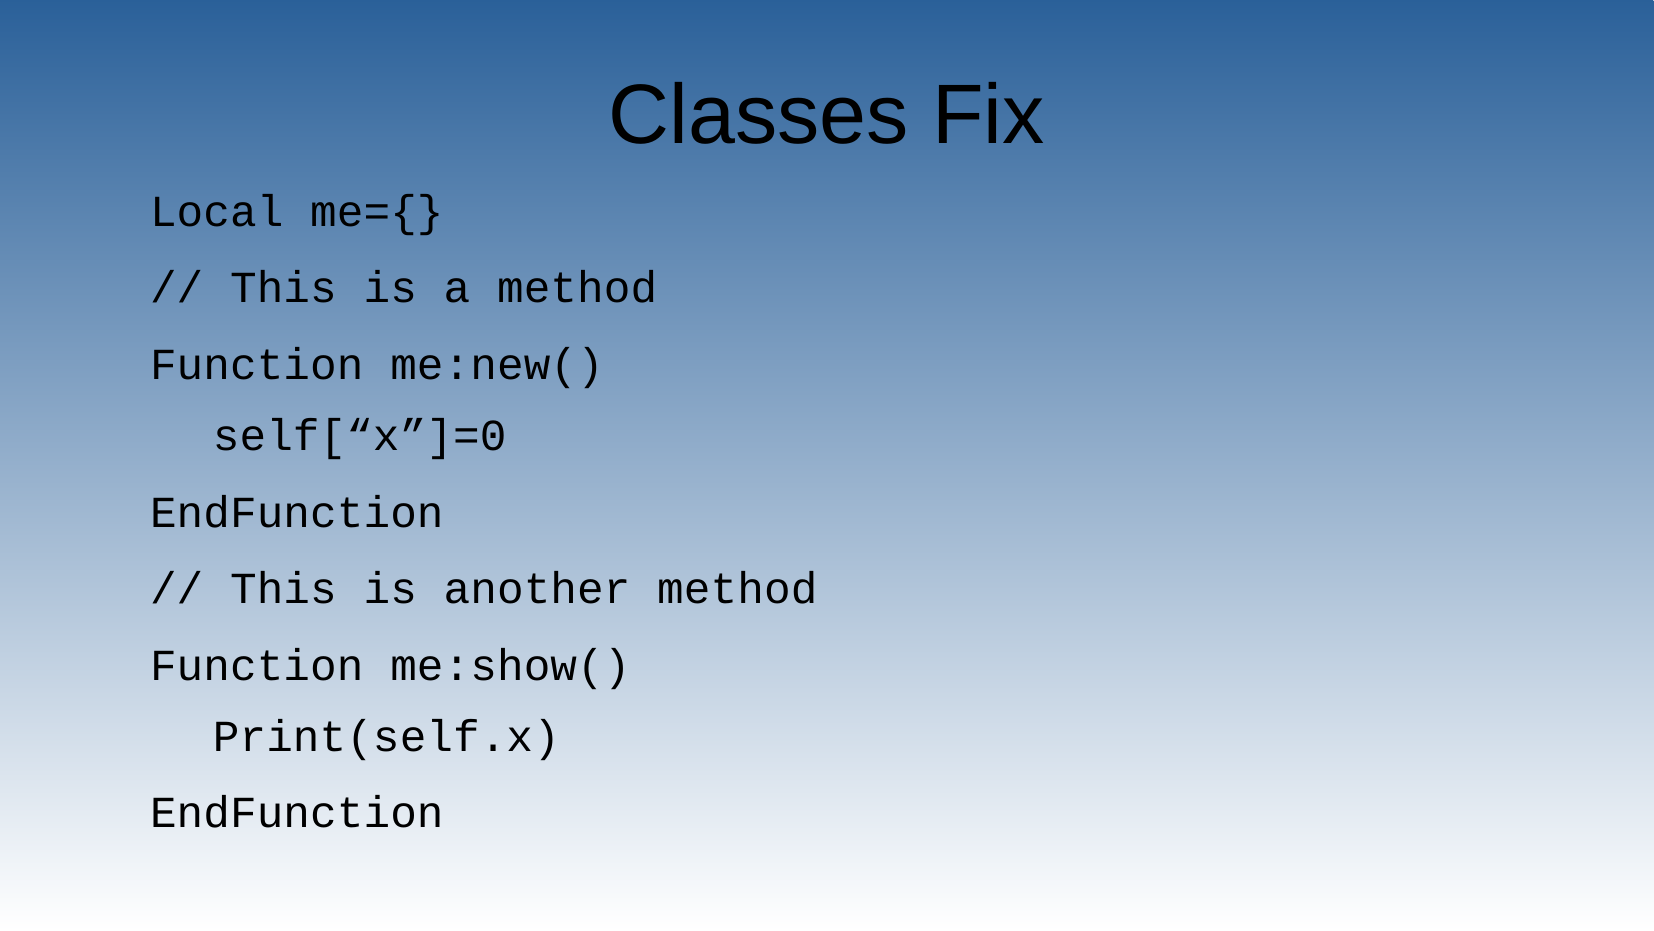

# Classes Fix
Local me={}
// This is a method
Function me:new()
self[“x”]=0
EndFunction
// This is another method
Function me:show()
Print(self.x)
EndFunction